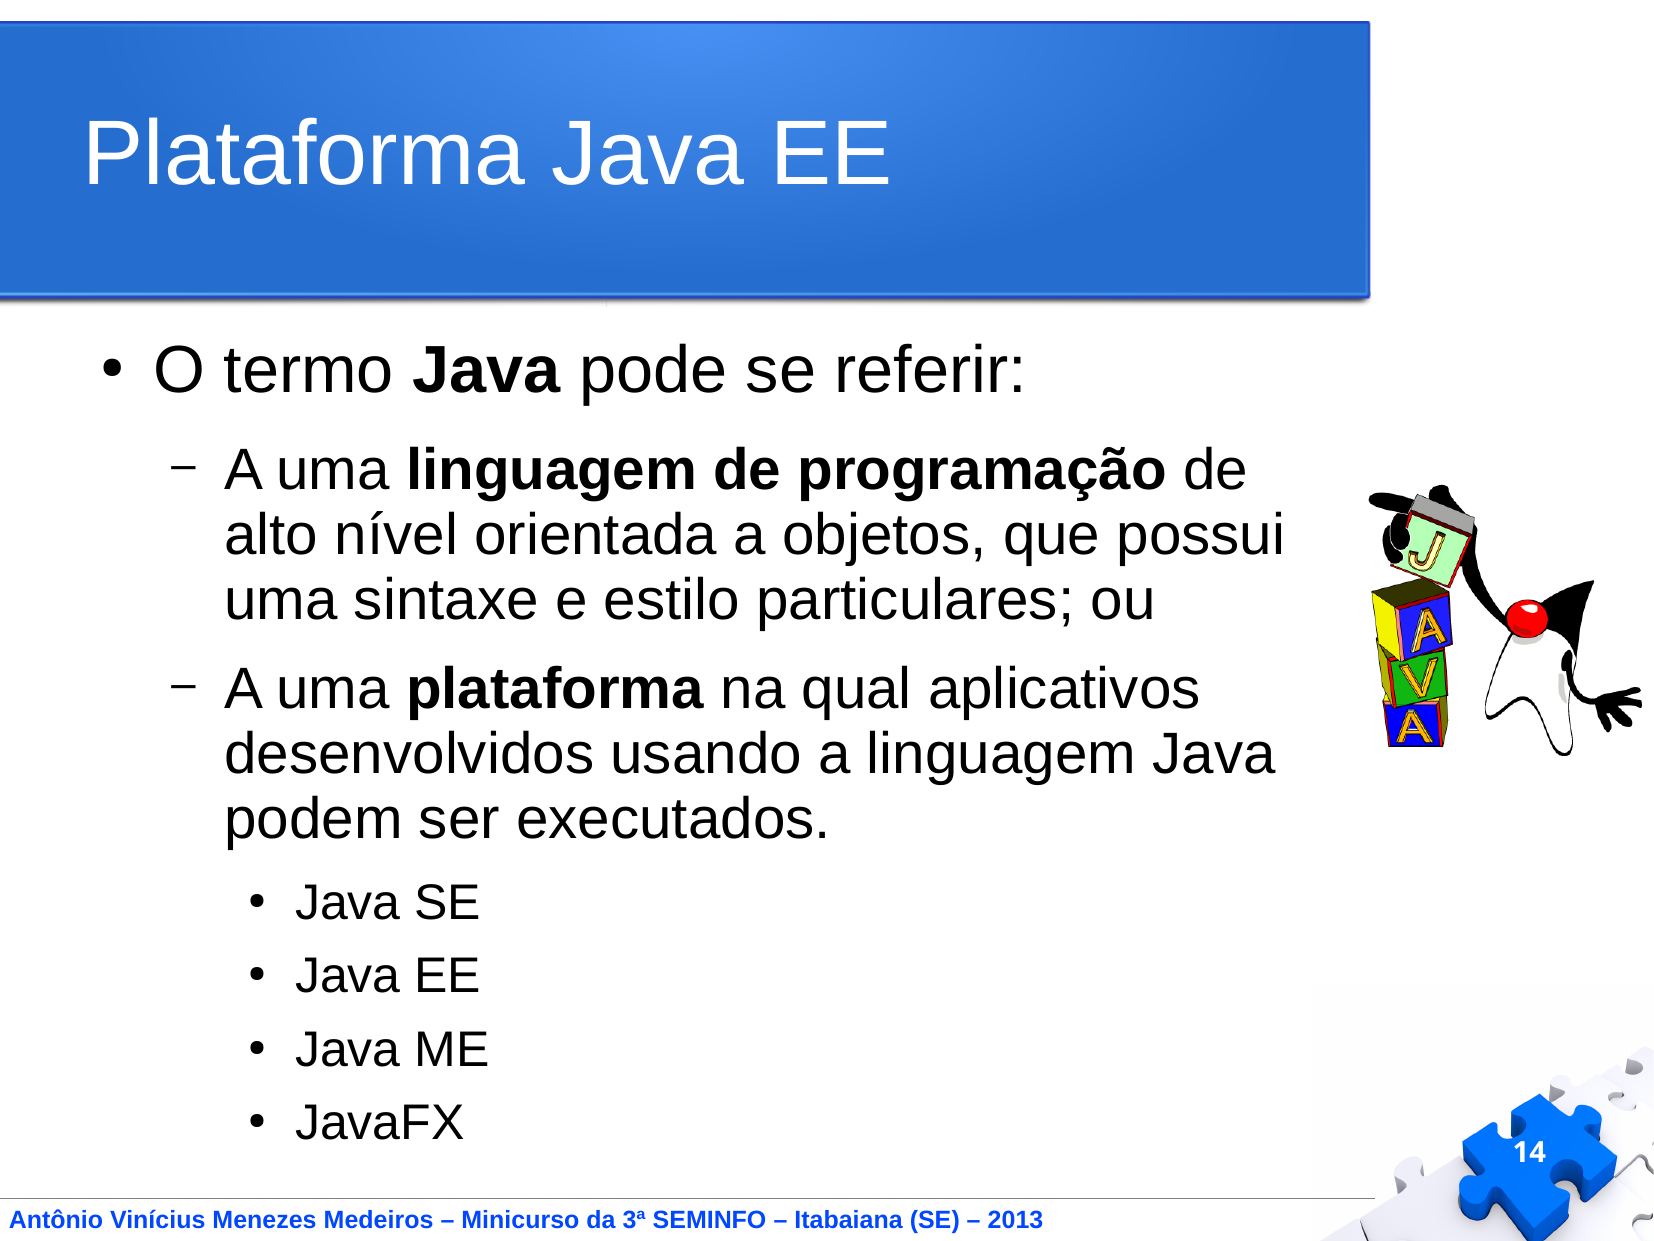

# Plataforma Java EE
O termo Java pode se referir:
A uma linguagem de programação de alto nível orientada a objetos, que possui uma sintaxe e estilo particulares; ou
A uma plataforma na qual aplicativos desenvolvidos usando a linguagem Java podem ser executados.
Java SE
Java EE
Java ME
JavaFX
14